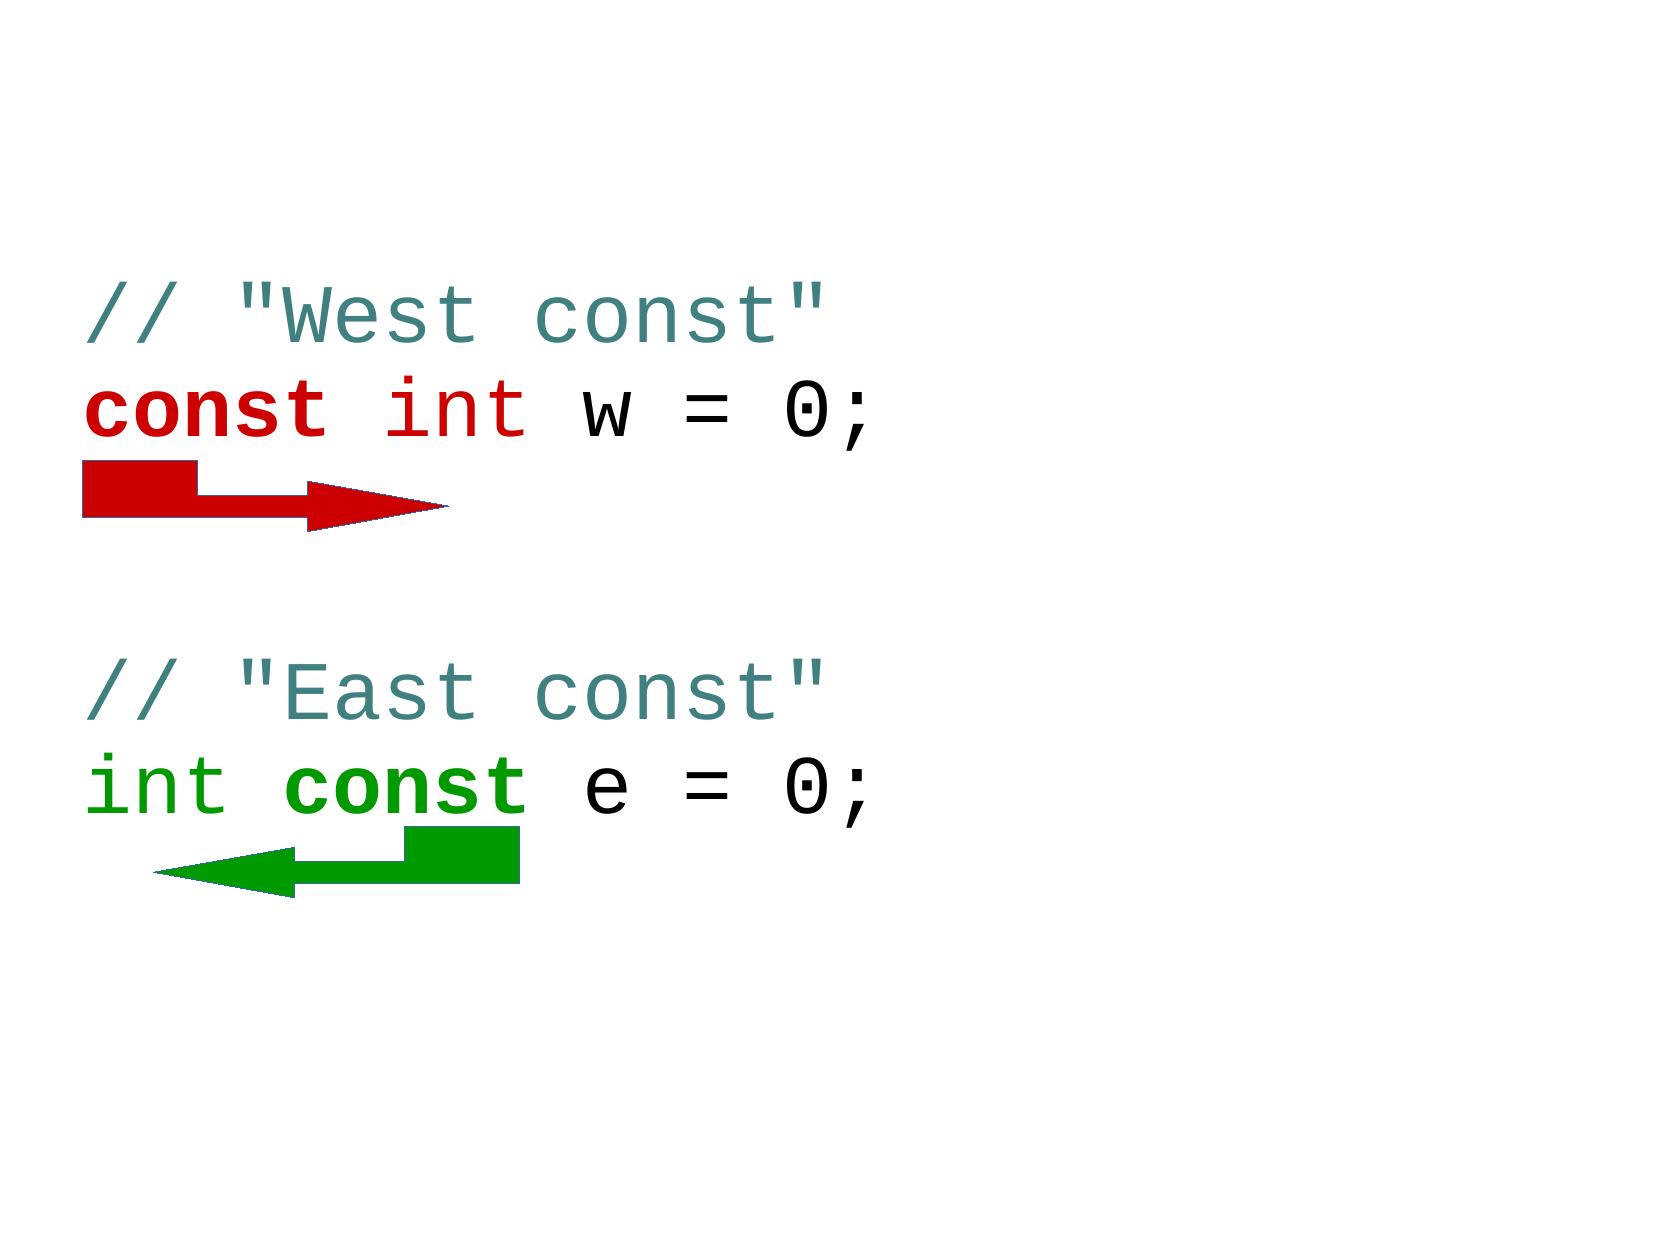

# // "West const"
const int w = 0;
// "East const"
int const e = 0;